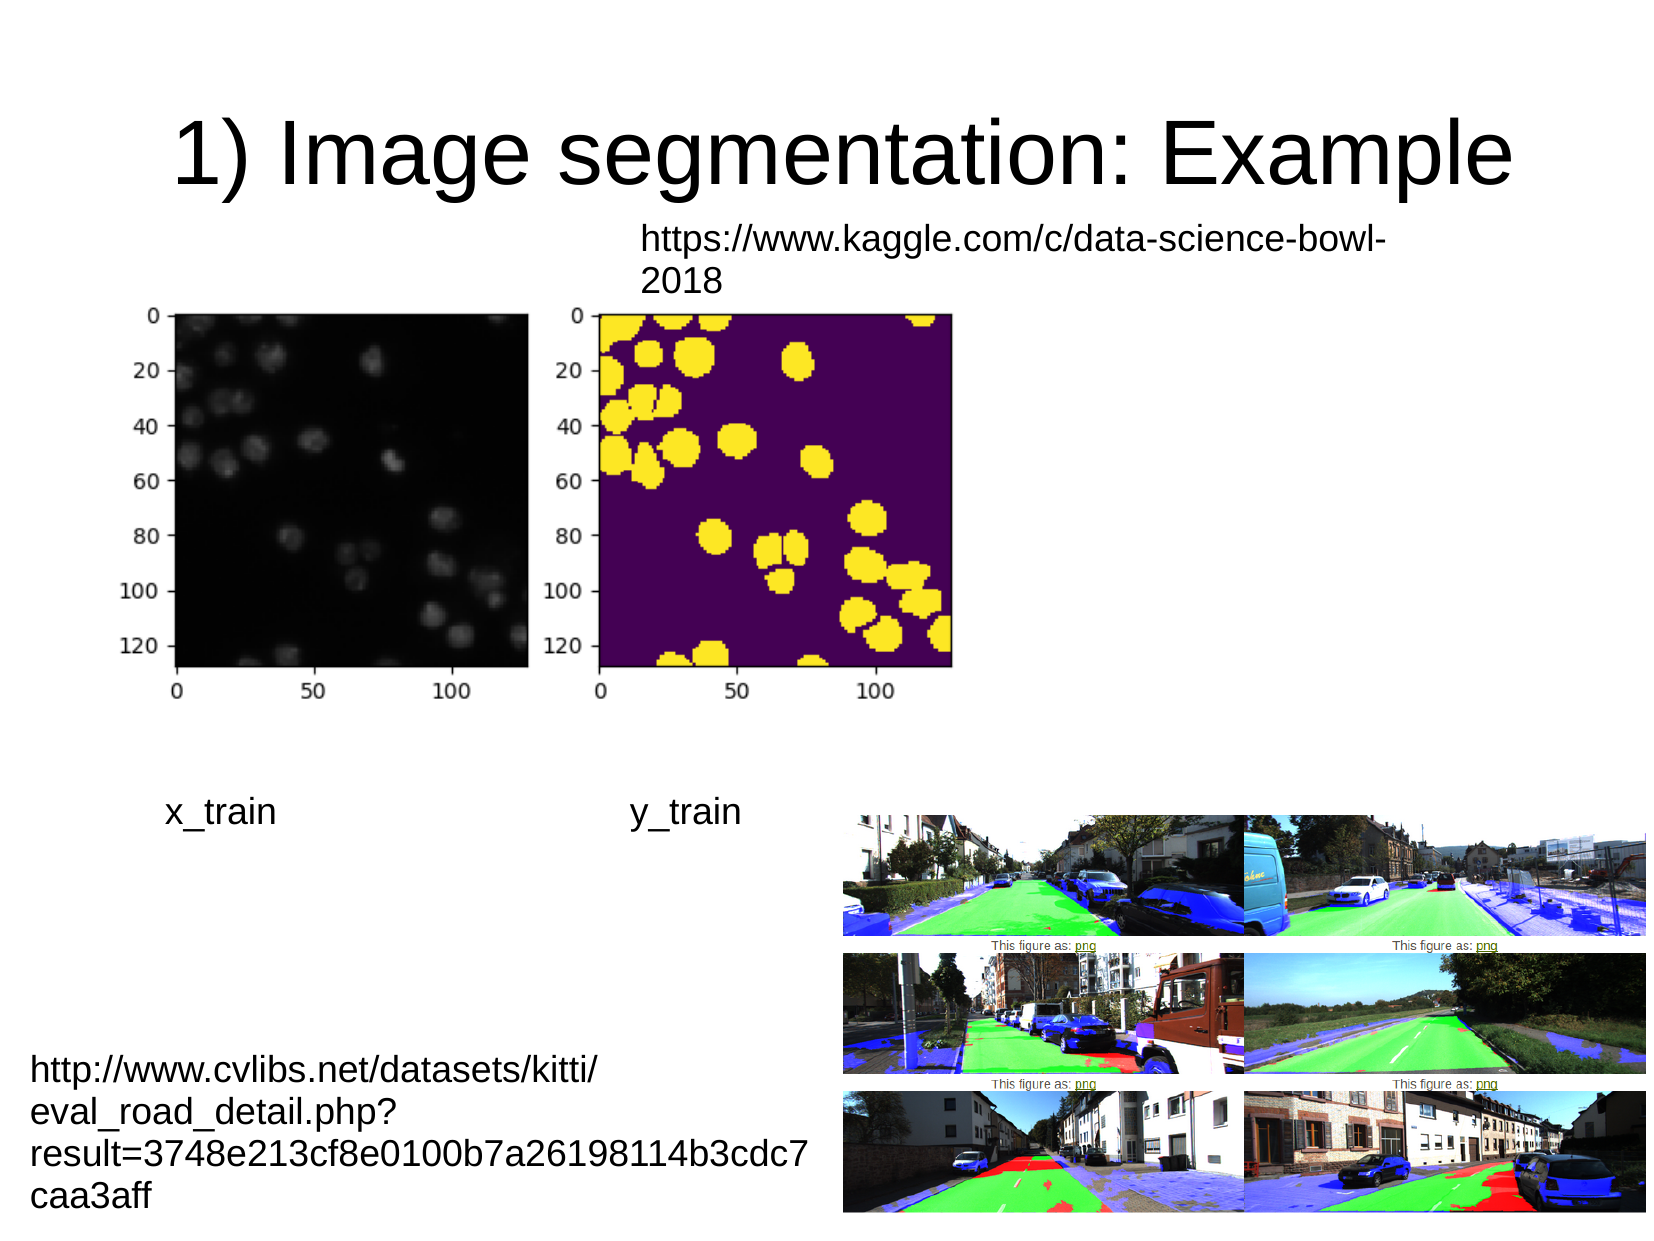

# 1) Image segmentation: Example
https://www.kaggle.com/c/data-science-bowl-2018
x_train
y_train
http://www.cvlibs.net/datasets/kitti/eval_road_detail.php?result=3748e213cf8e0100b7a26198114b3cdc7caa3aff